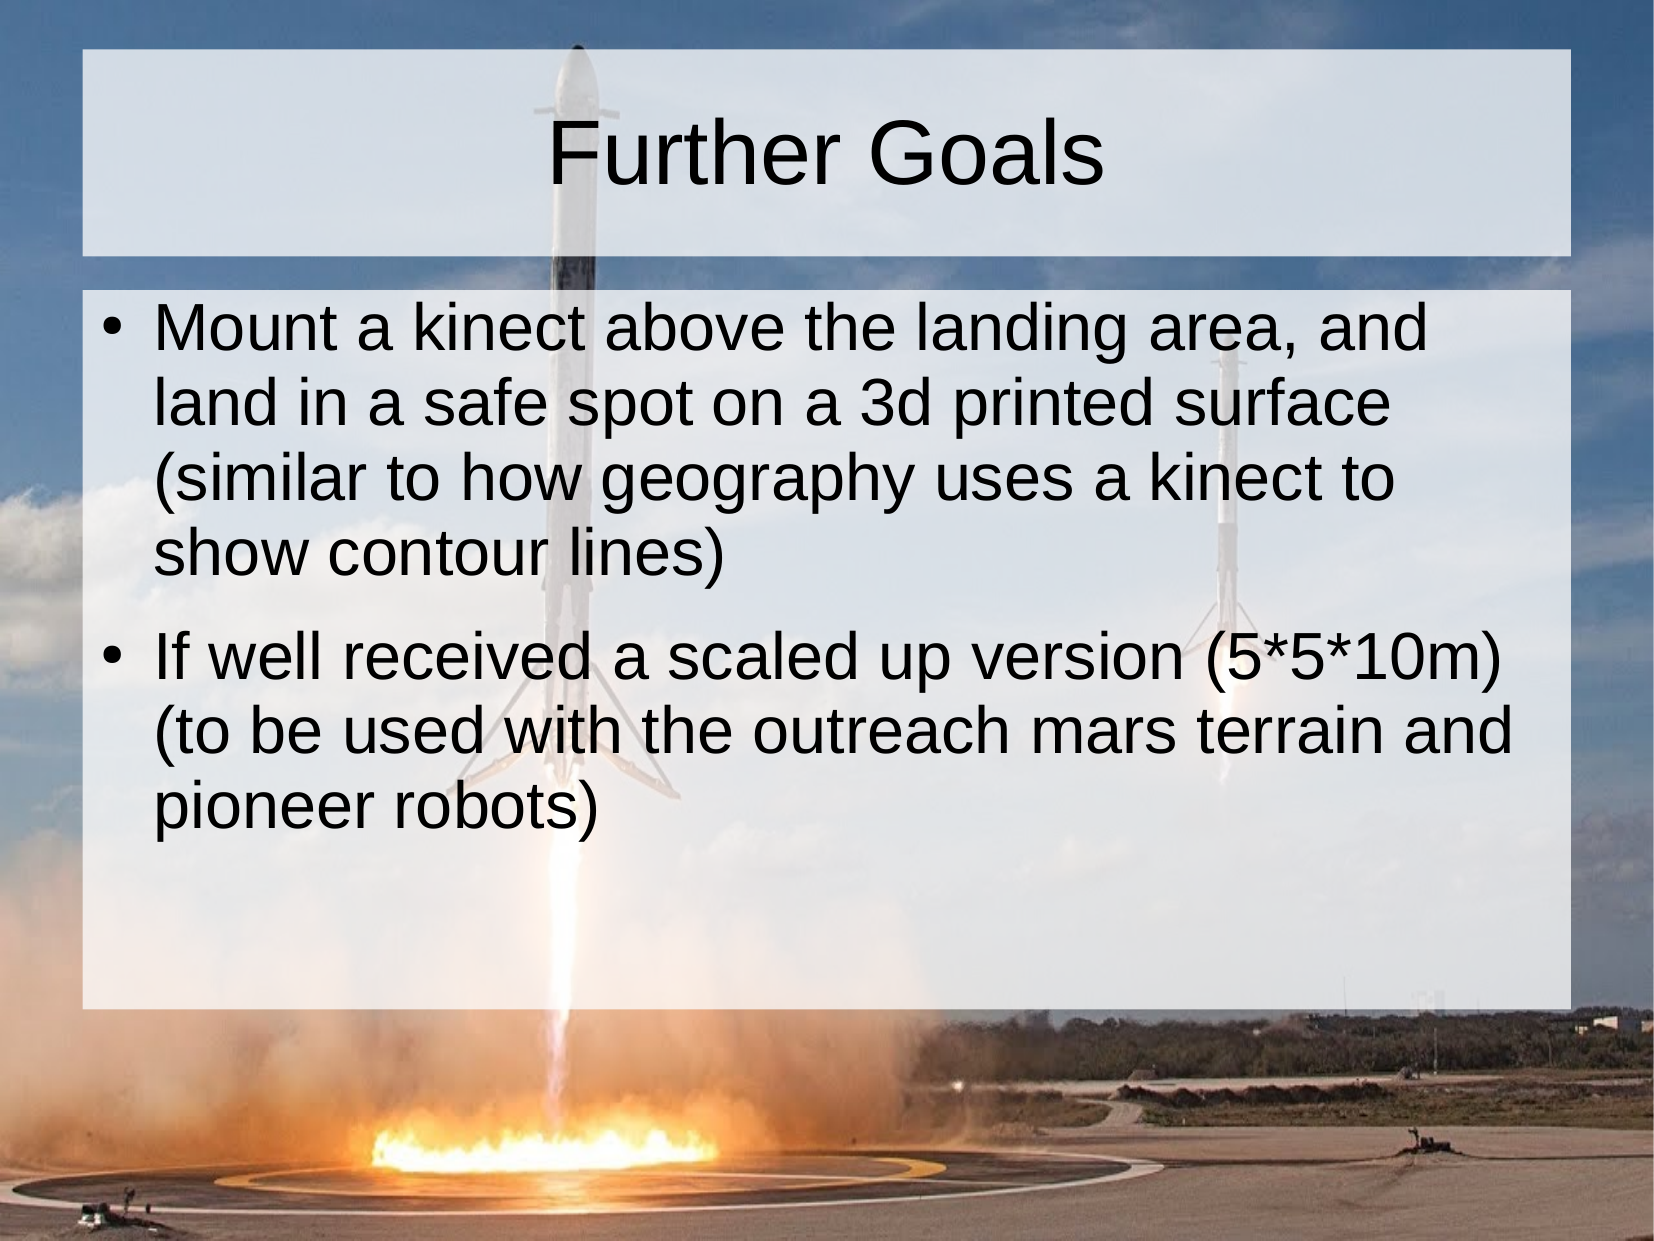

# Further Goals
Mount a kinect above the landing area, and land in a safe spot on a 3d printed surface (similar to how geography uses a kinect to show contour lines)
If well received a scaled up version (5*5*10m)(to be used with the outreach mars terrain and pioneer robots)